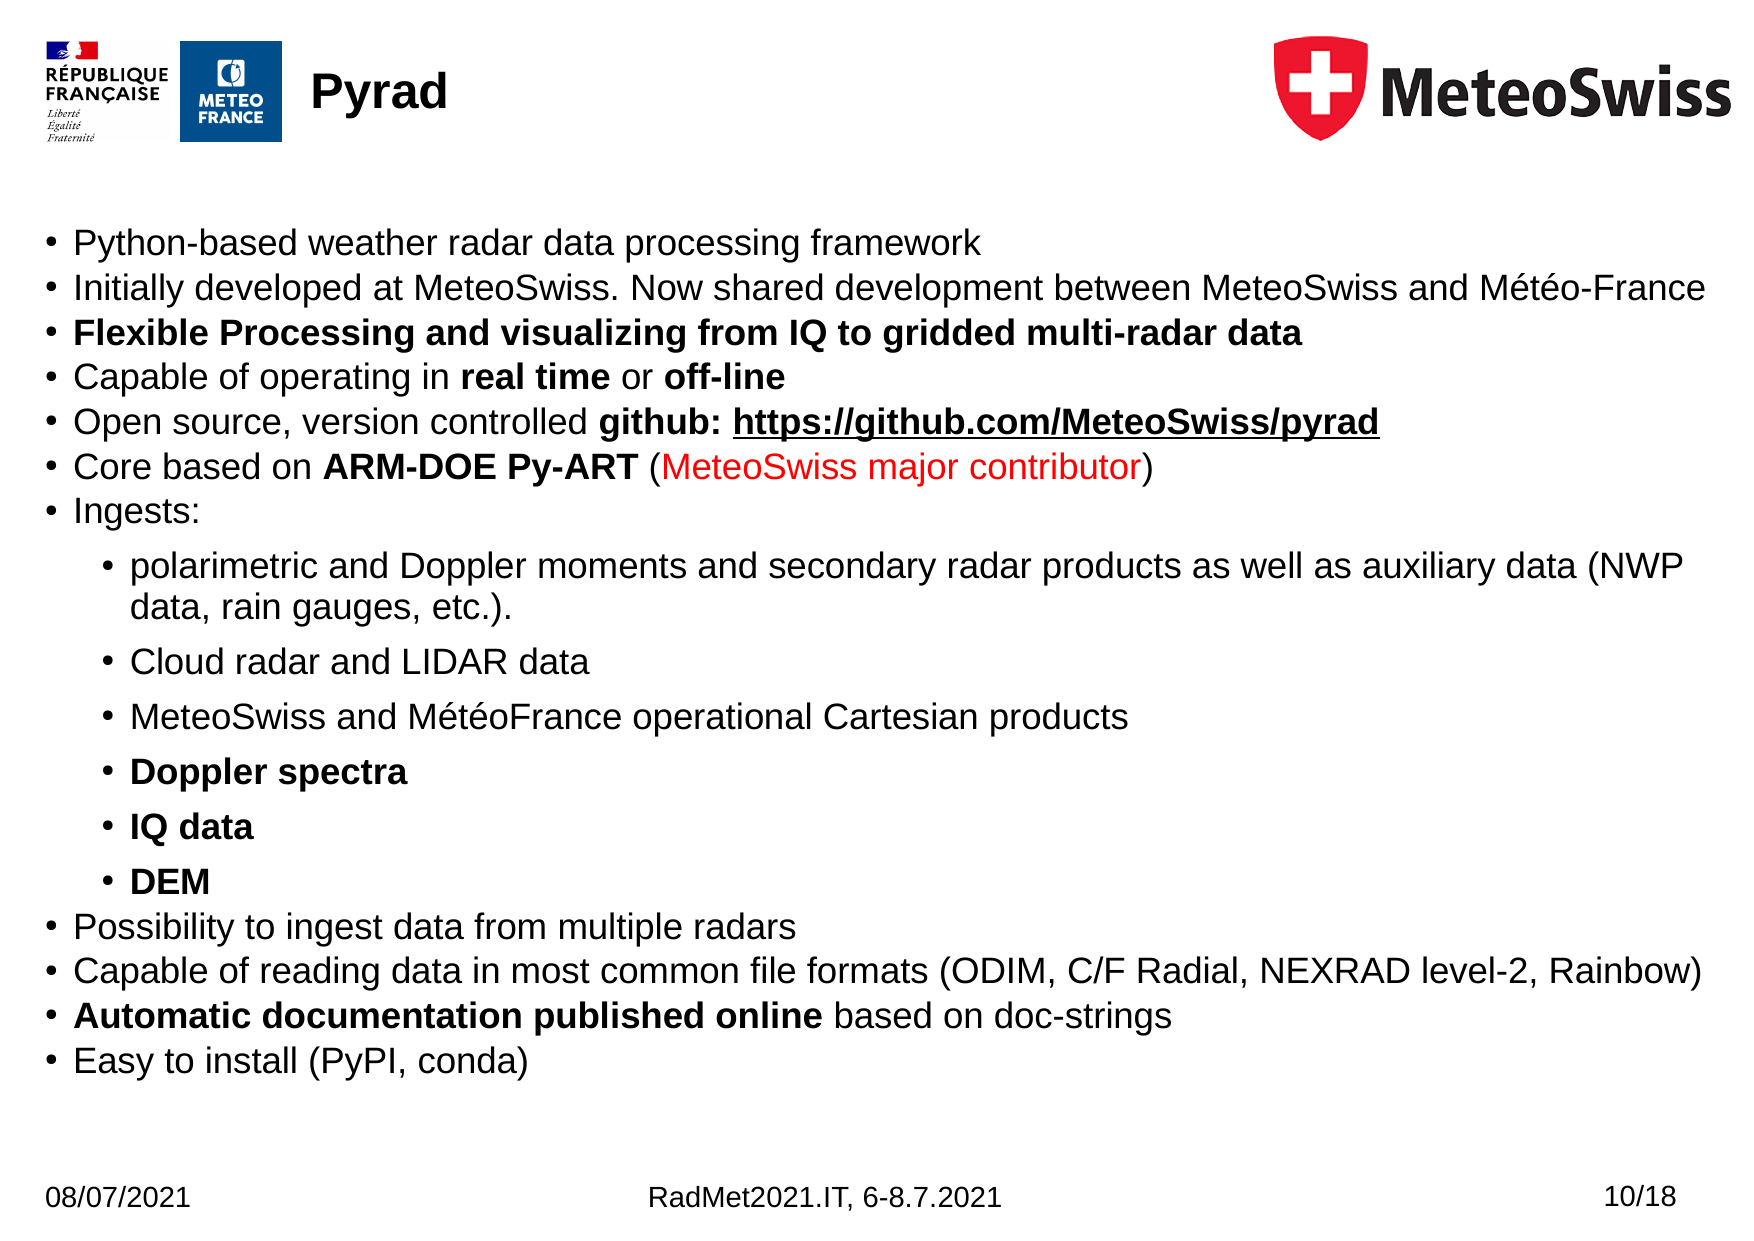

# Pyrad
Python-based weather radar data processing framework
Initially developed at MeteoSwiss. Now shared development between MeteoSwiss and Météo-France
Flexible Processing and visualizing from IQ to gridded multi-radar data
Capable of operating in real time or off-line
Open source, version controlled github: https://github.com/MeteoSwiss/pyrad
Core based on ARM-DOE Py-ART (MeteoSwiss major contributor)
Ingests:
polarimetric and Doppler moments and secondary radar products as well as auxiliary data (NWP data, rain gauges, etc.).
Cloud radar and LIDAR data
MeteoSwiss and MétéoFrance operational Cartesian products
Doppler spectra
IQ data
DEM
Possibility to ingest data from multiple radars
Capable of reading data in most common file formats (ODIM, C/F Radial, NEXRAD level-2, Rainbow)
Automatic documentation published online based on doc-strings
Easy to install (PyPI, conda)
10
08/07/2021
RadMet2021.IT, 6-8.7.2021